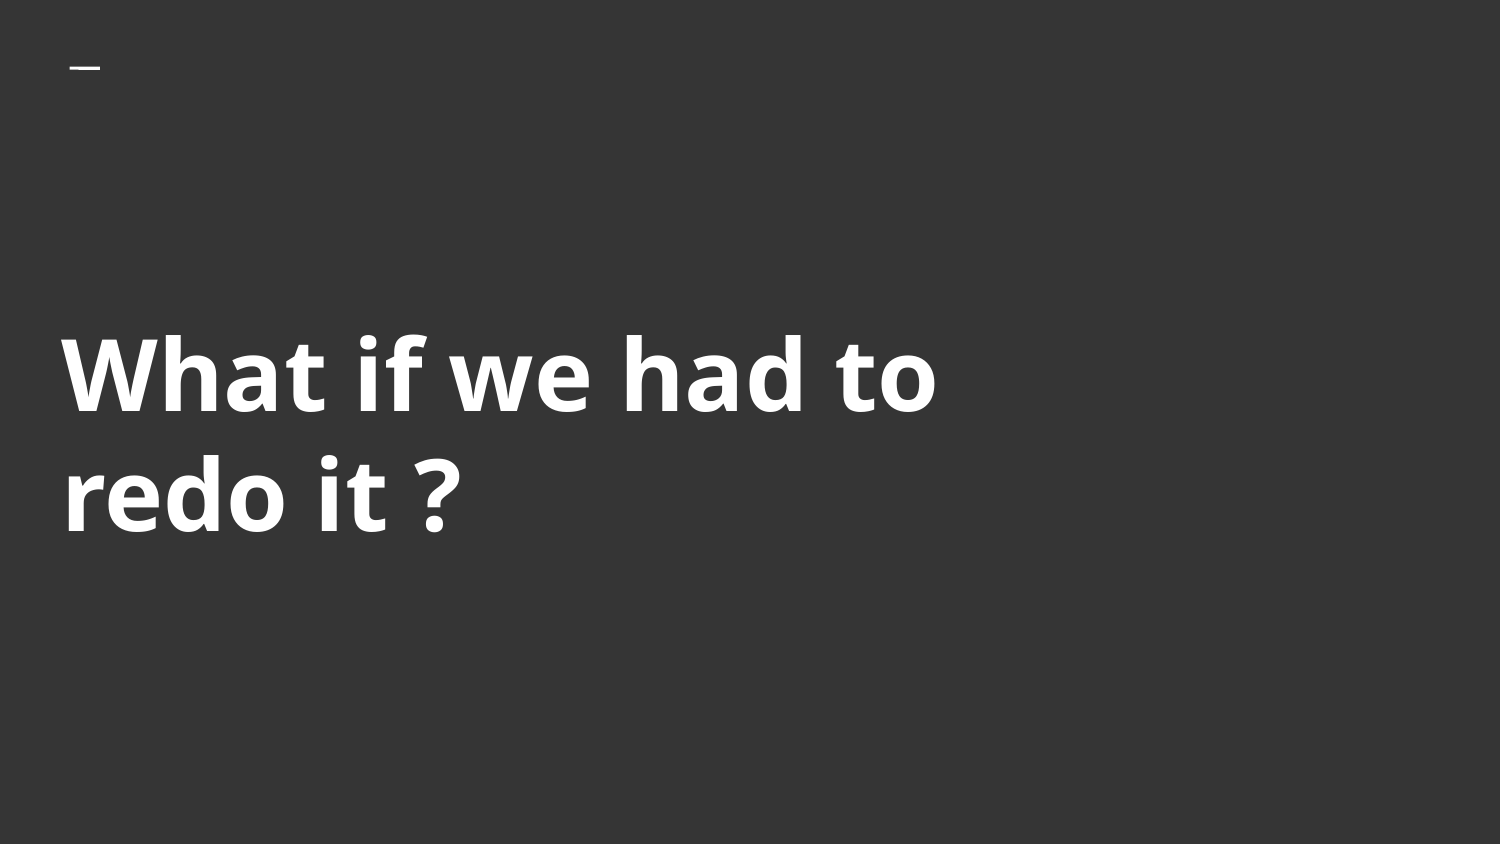

# What if we had to redo it ?